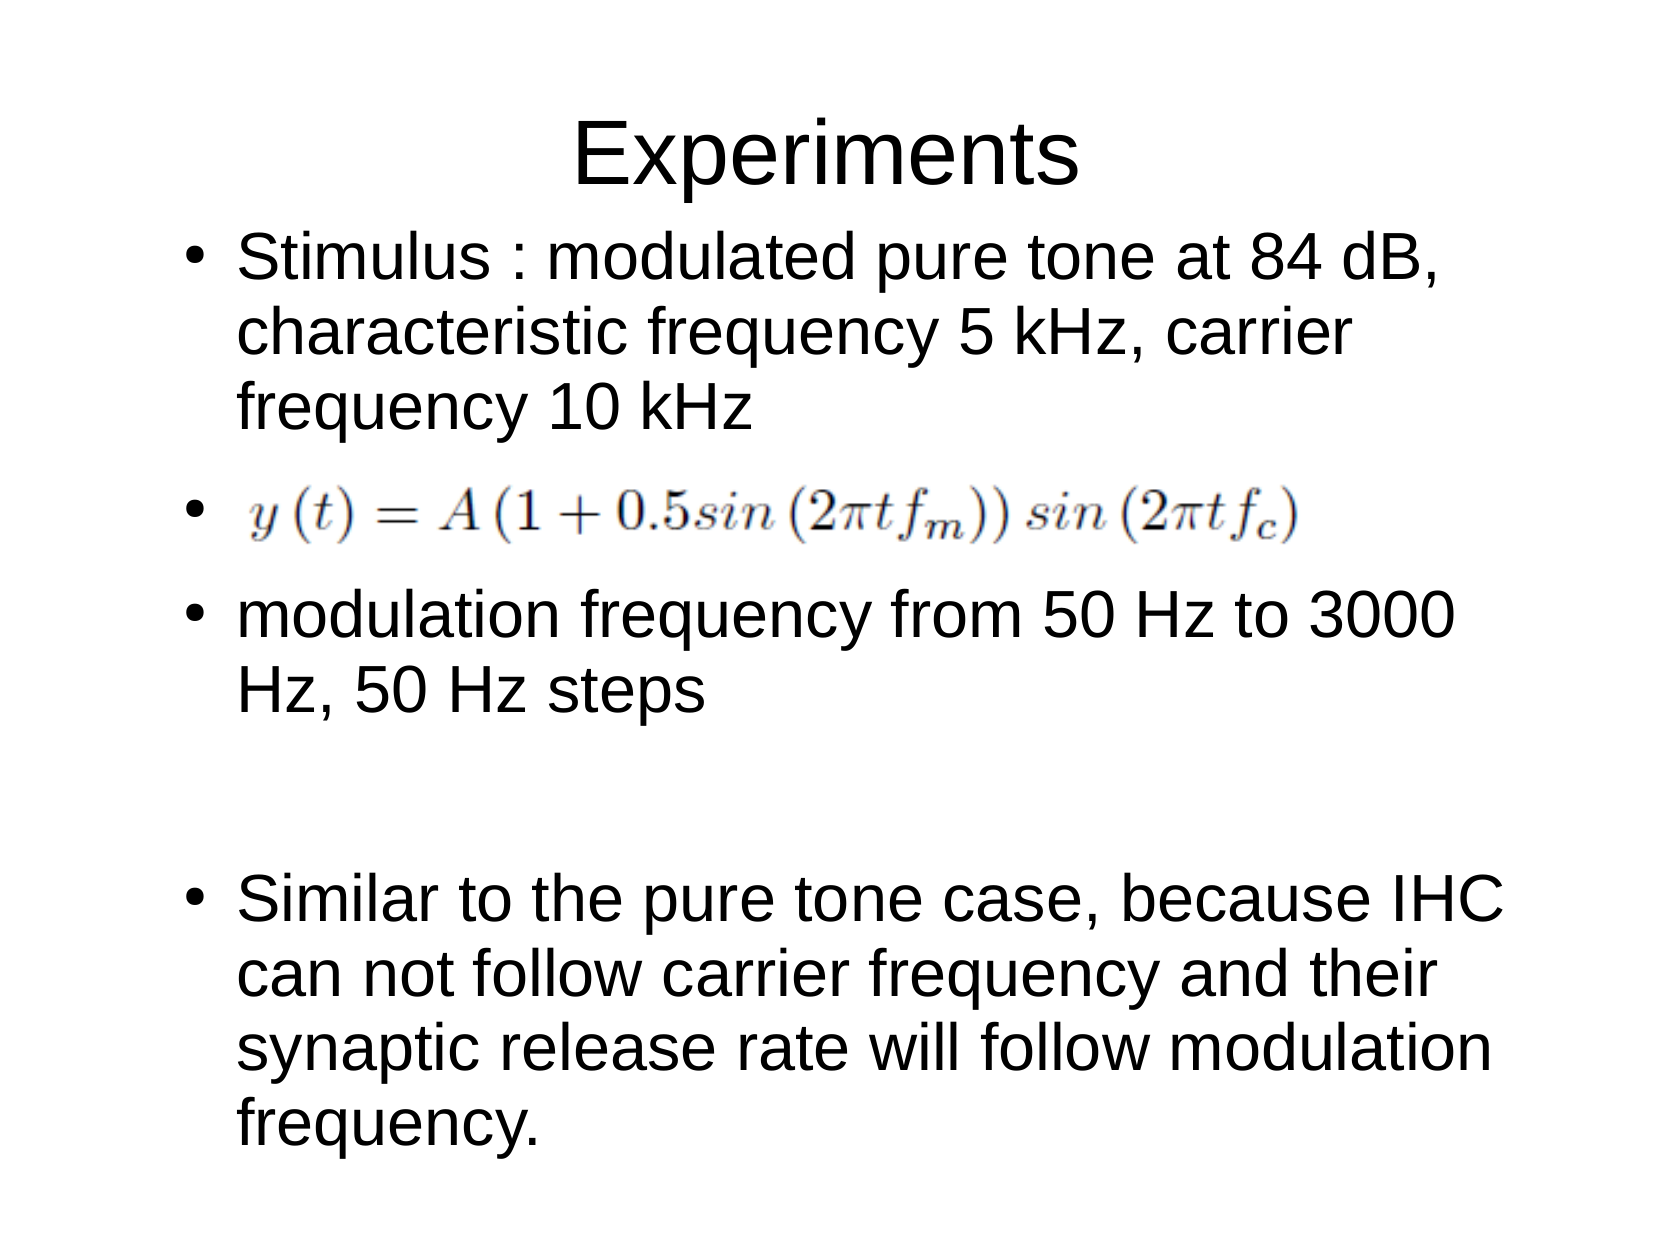

# Experiments
Stimulus : modulated pure tone at 84 dB, characteristic frequency 5 kHz, carrier frequency 10 kHz
modulation frequency from 50 Hz to 3000 Hz, 50 Hz steps
Similar to the pure tone case, because IHC can not follow carrier frequency and their synaptic release rate will follow modulation frequency.